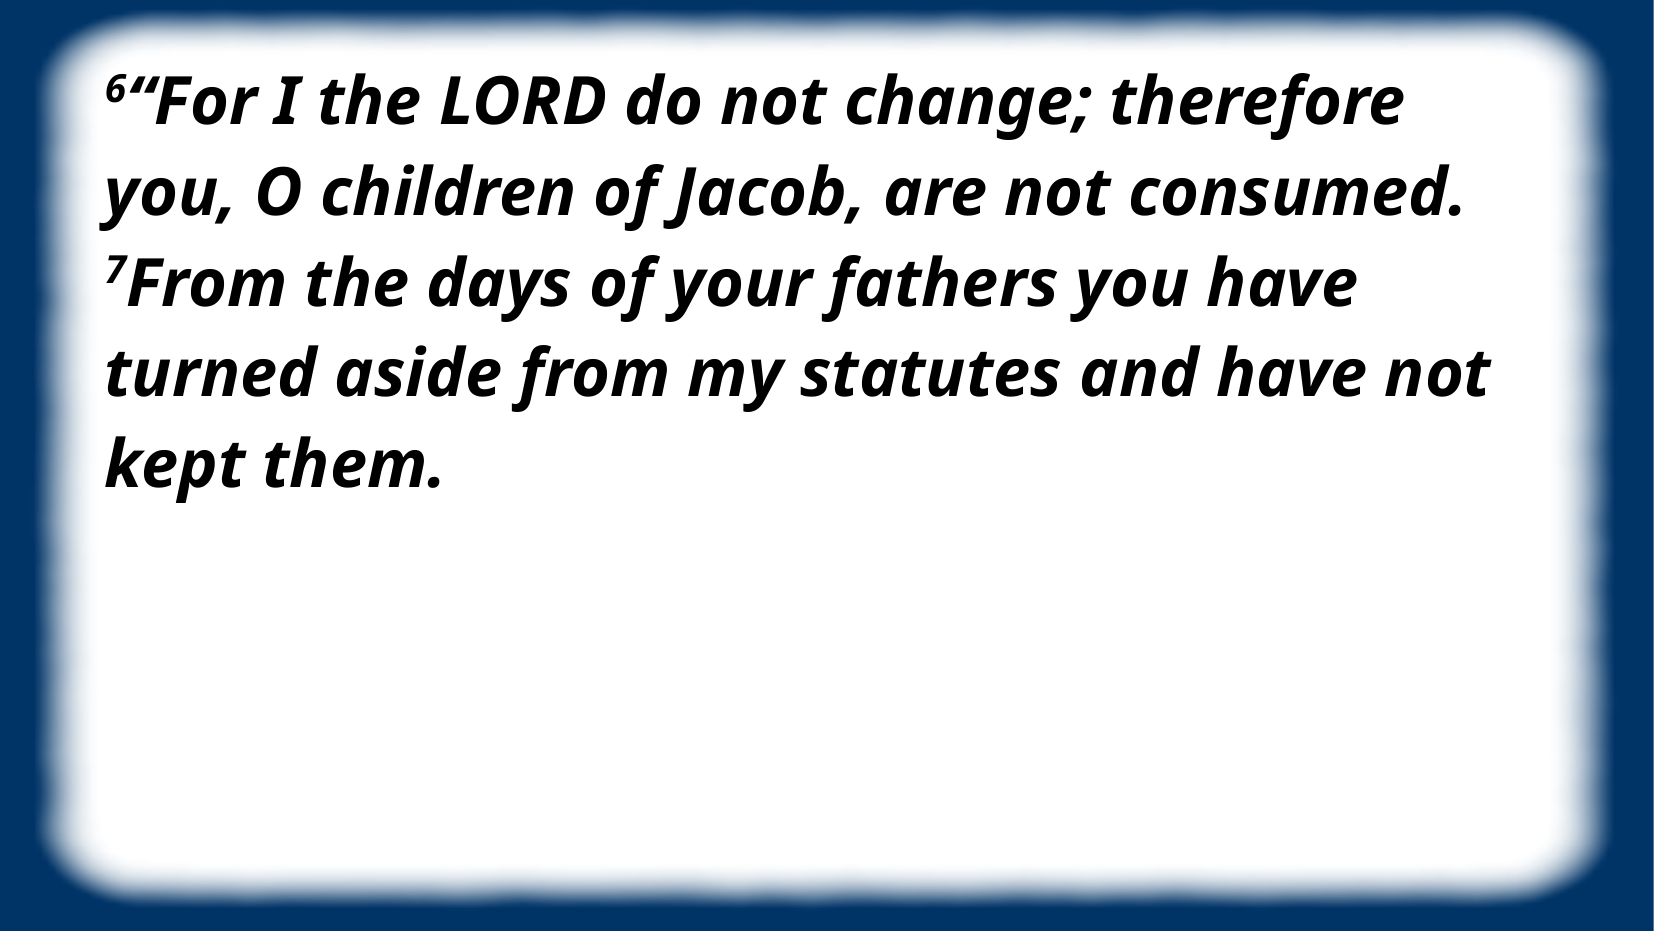

6“For I the Lord do not change; therefore you, O children of Jacob, are not consumed. 7From the days of your fathers you have turned aside from my statutes and have not kept them.